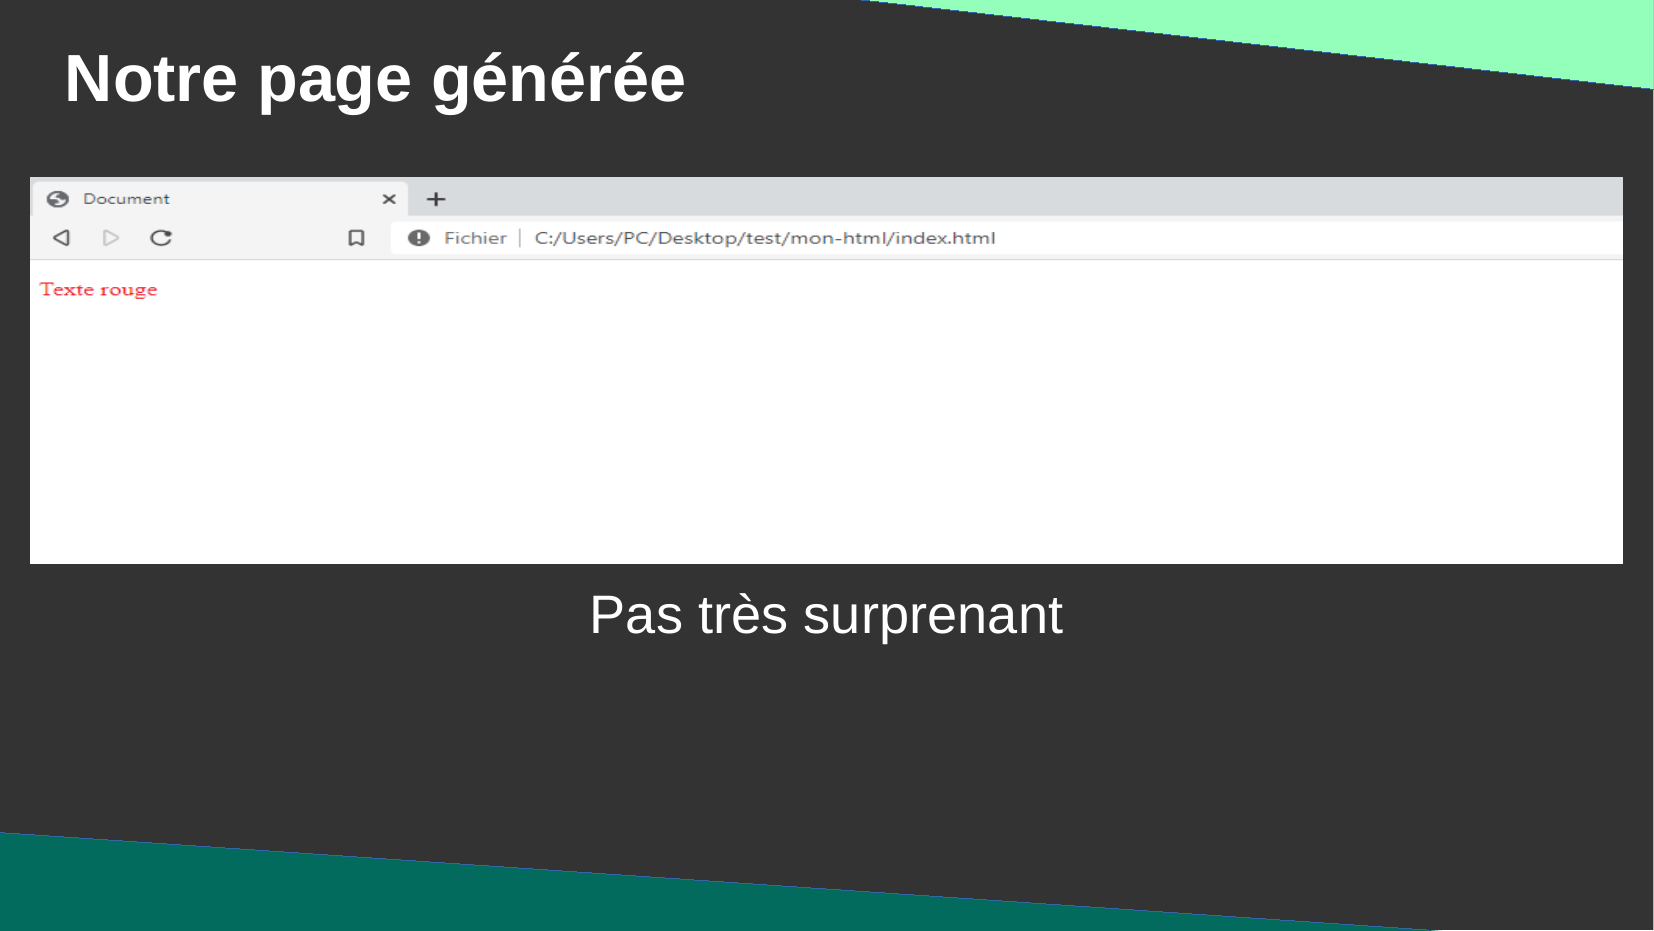

# Notre page générée
Pas très surprenant